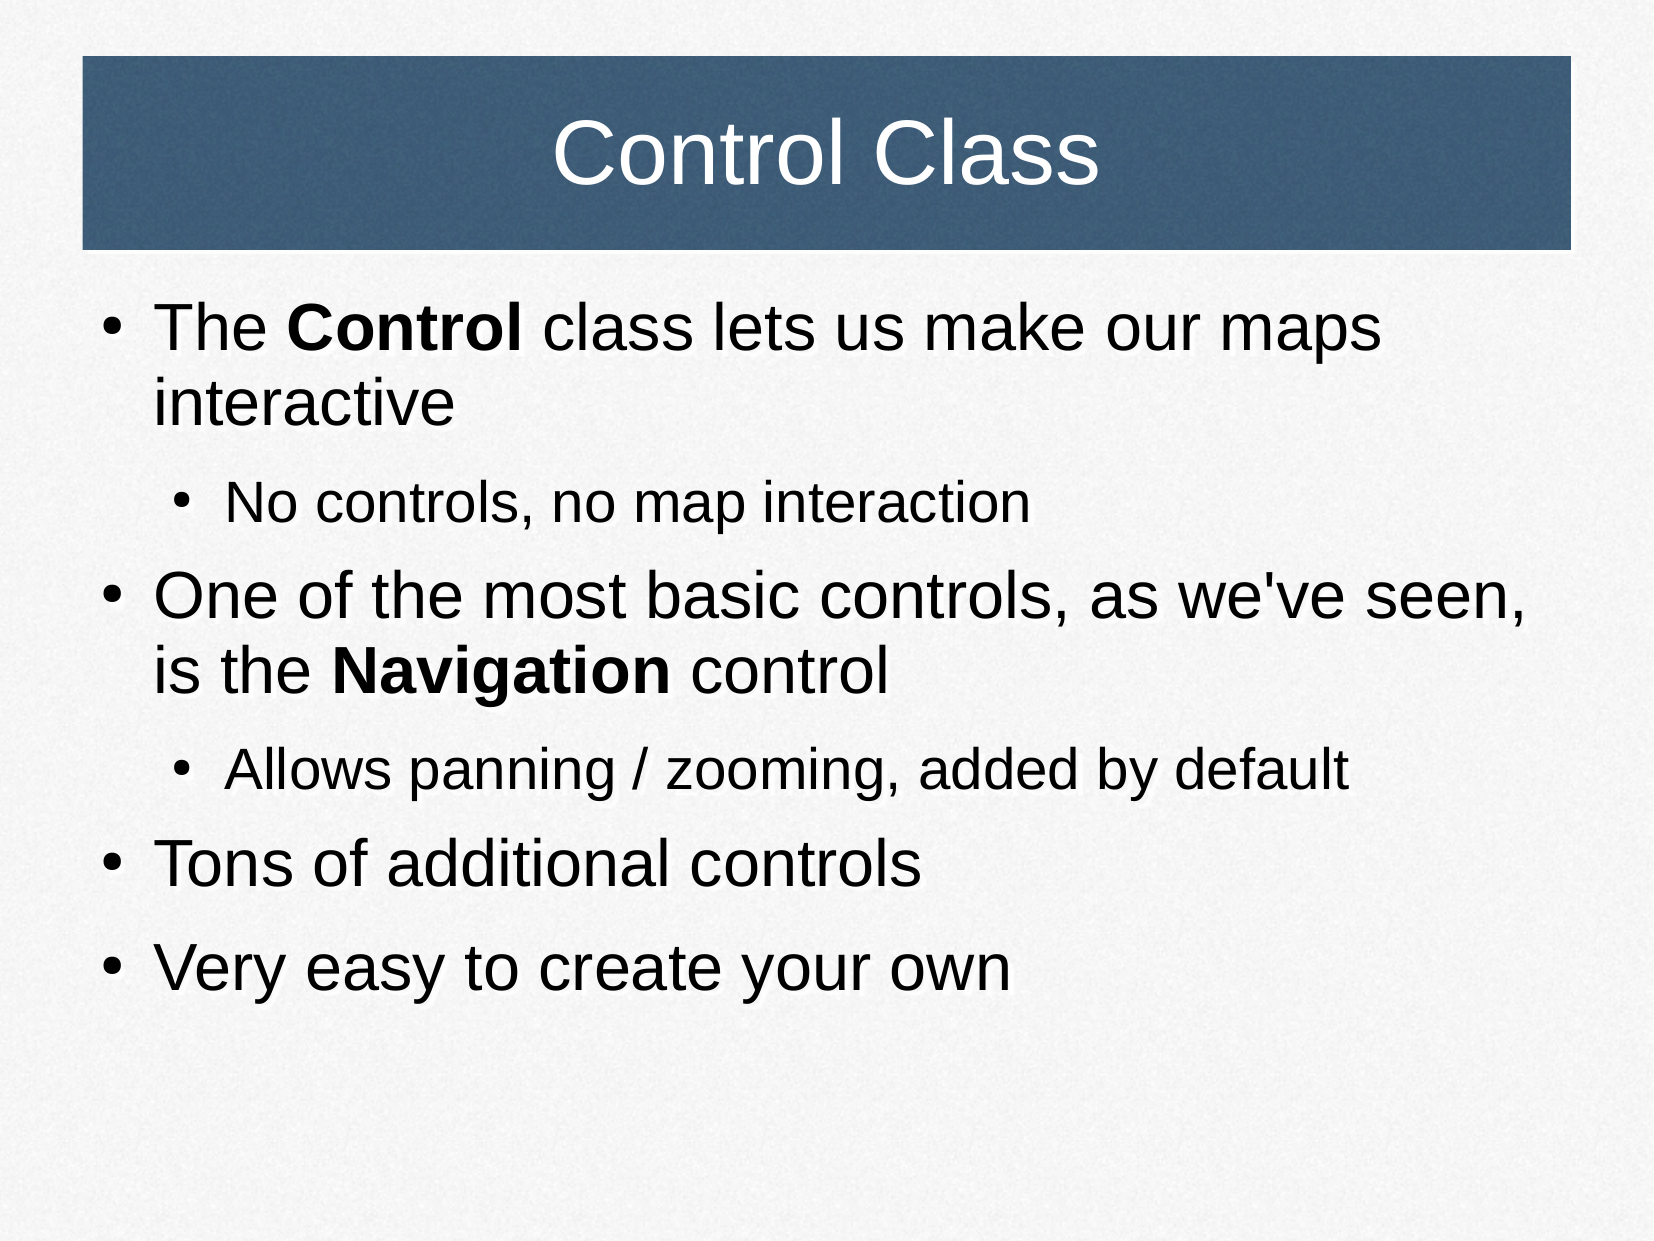

# Control Class
The Control class lets us make our maps interactive
No controls, no map interaction
One of the most basic controls, as we've seen, is the Navigation control
Allows panning / zooming, added by default
Tons of additional controls
Very easy to create your own